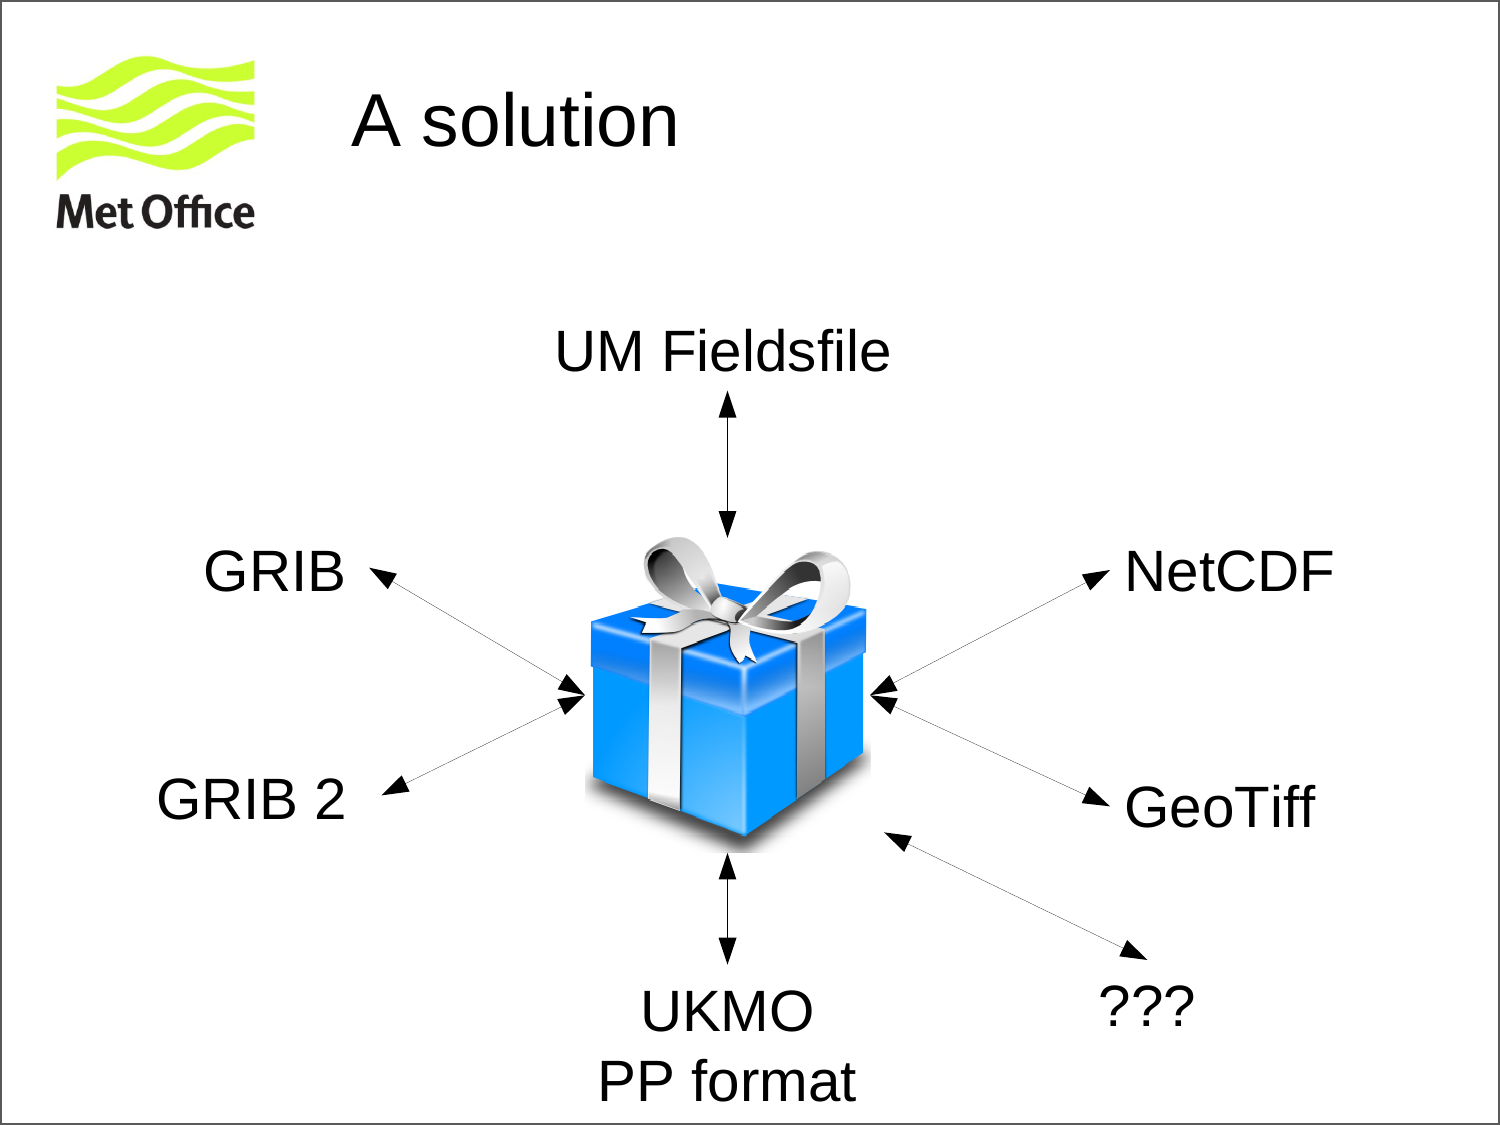

A solution
UM Fieldsfile
GRIB
NetCDF
GRIB 2
GeoTiff
???
UKMO
PP format